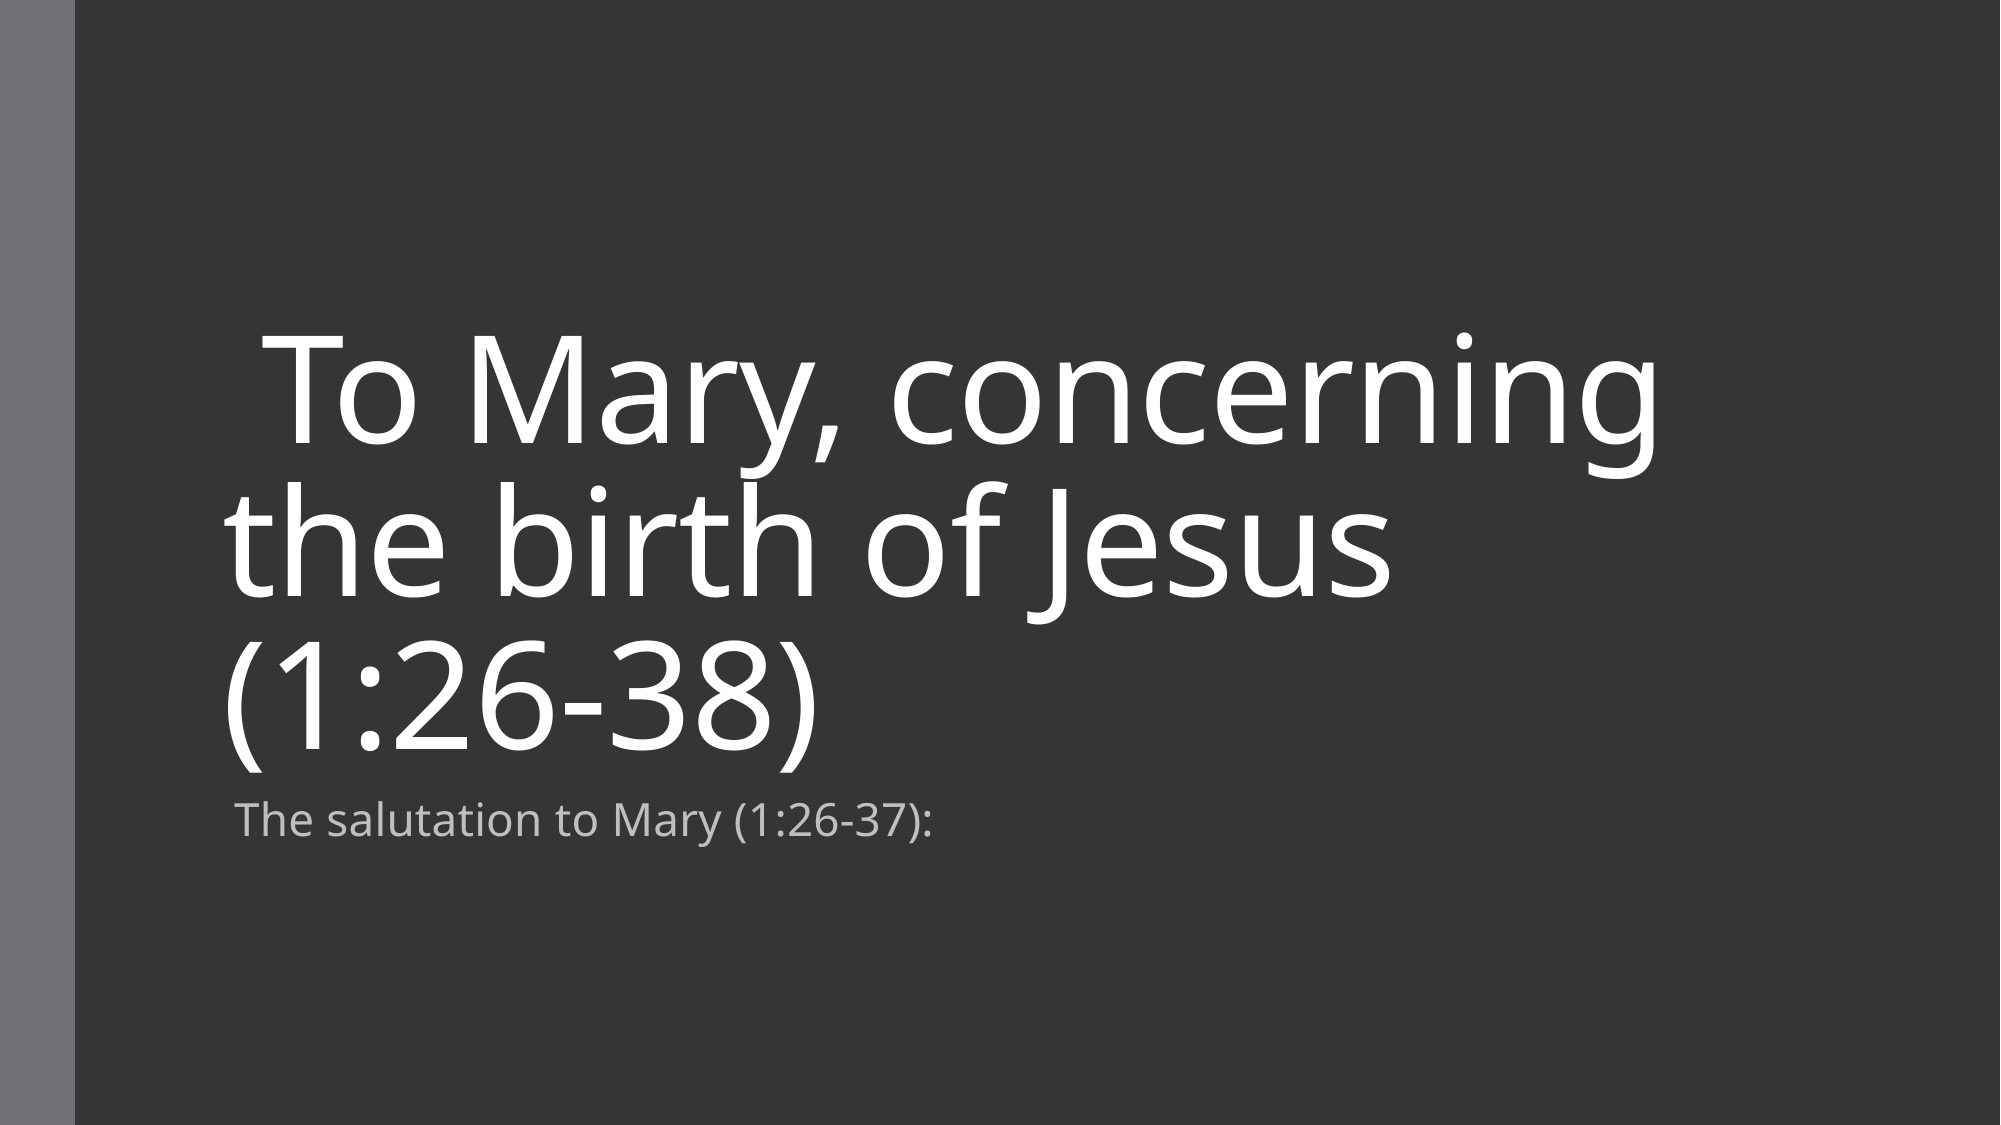

# To Mary, concerning the birth of Jesus (1:26-38)
 The salutation to Mary (1:26-37):